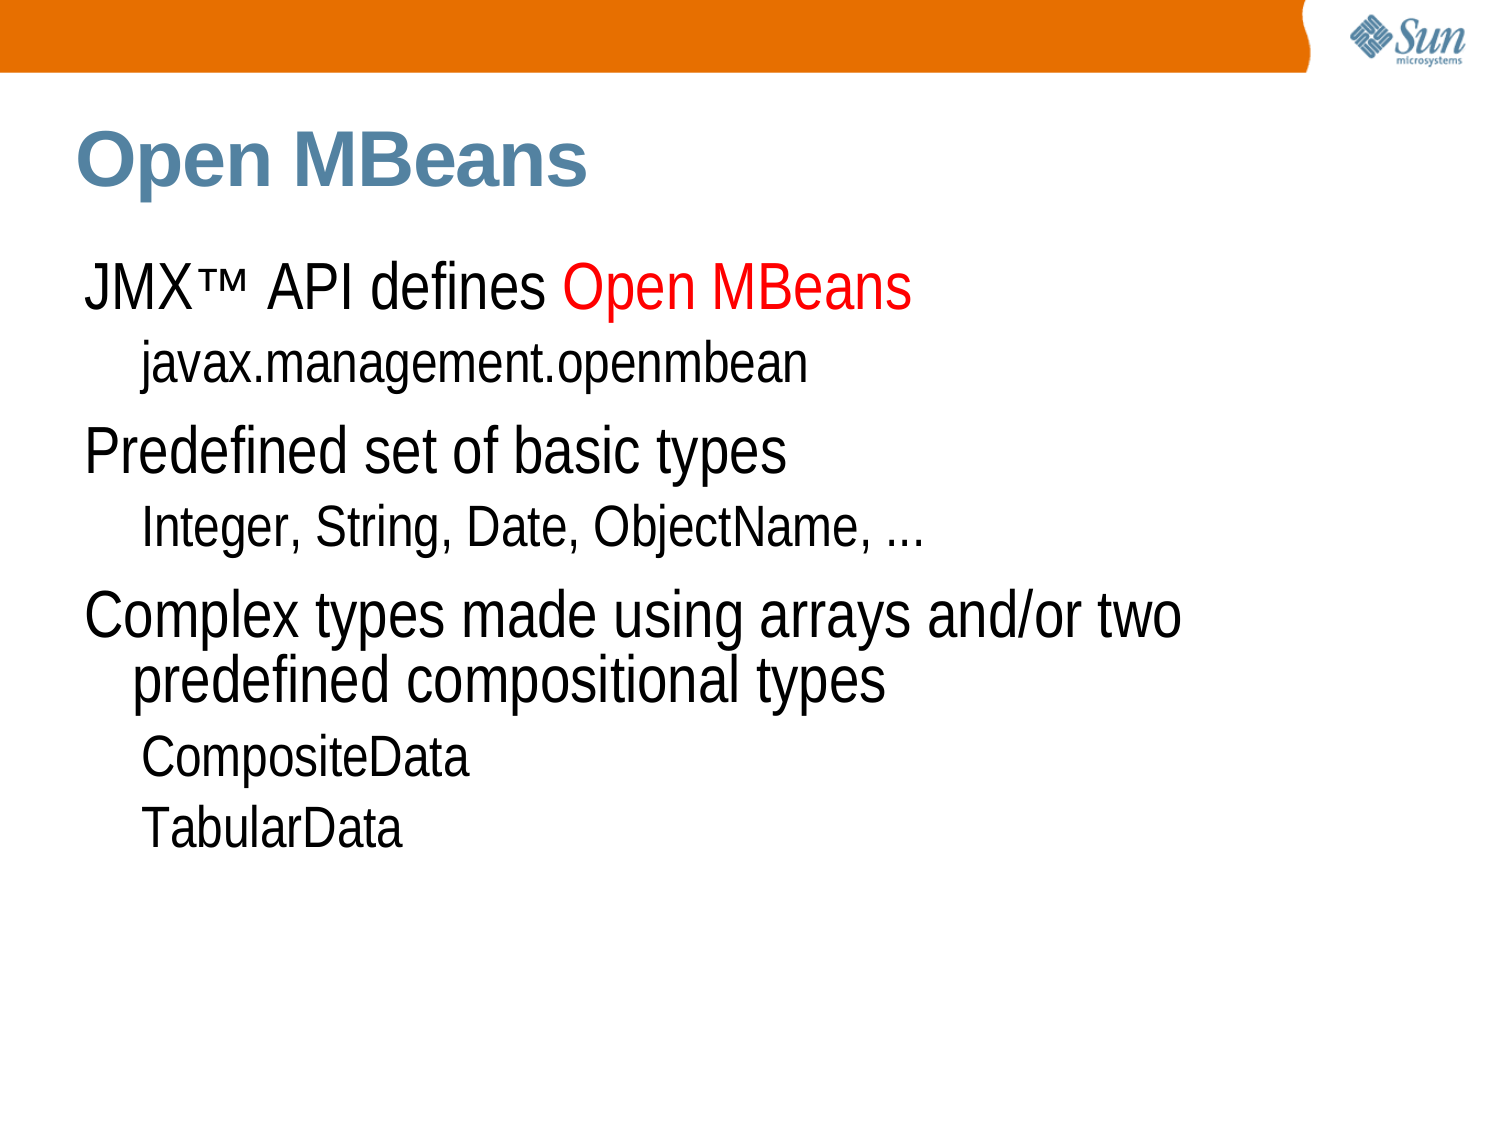

# Open MBeans
JMX™ API defines Open MBeans
javax.management.openmbean
Predefined set of basic types
Integer, String, Date, ObjectName, ...
Complex types made using arrays and/or two predefined compositional types
CompositeData
TabularData